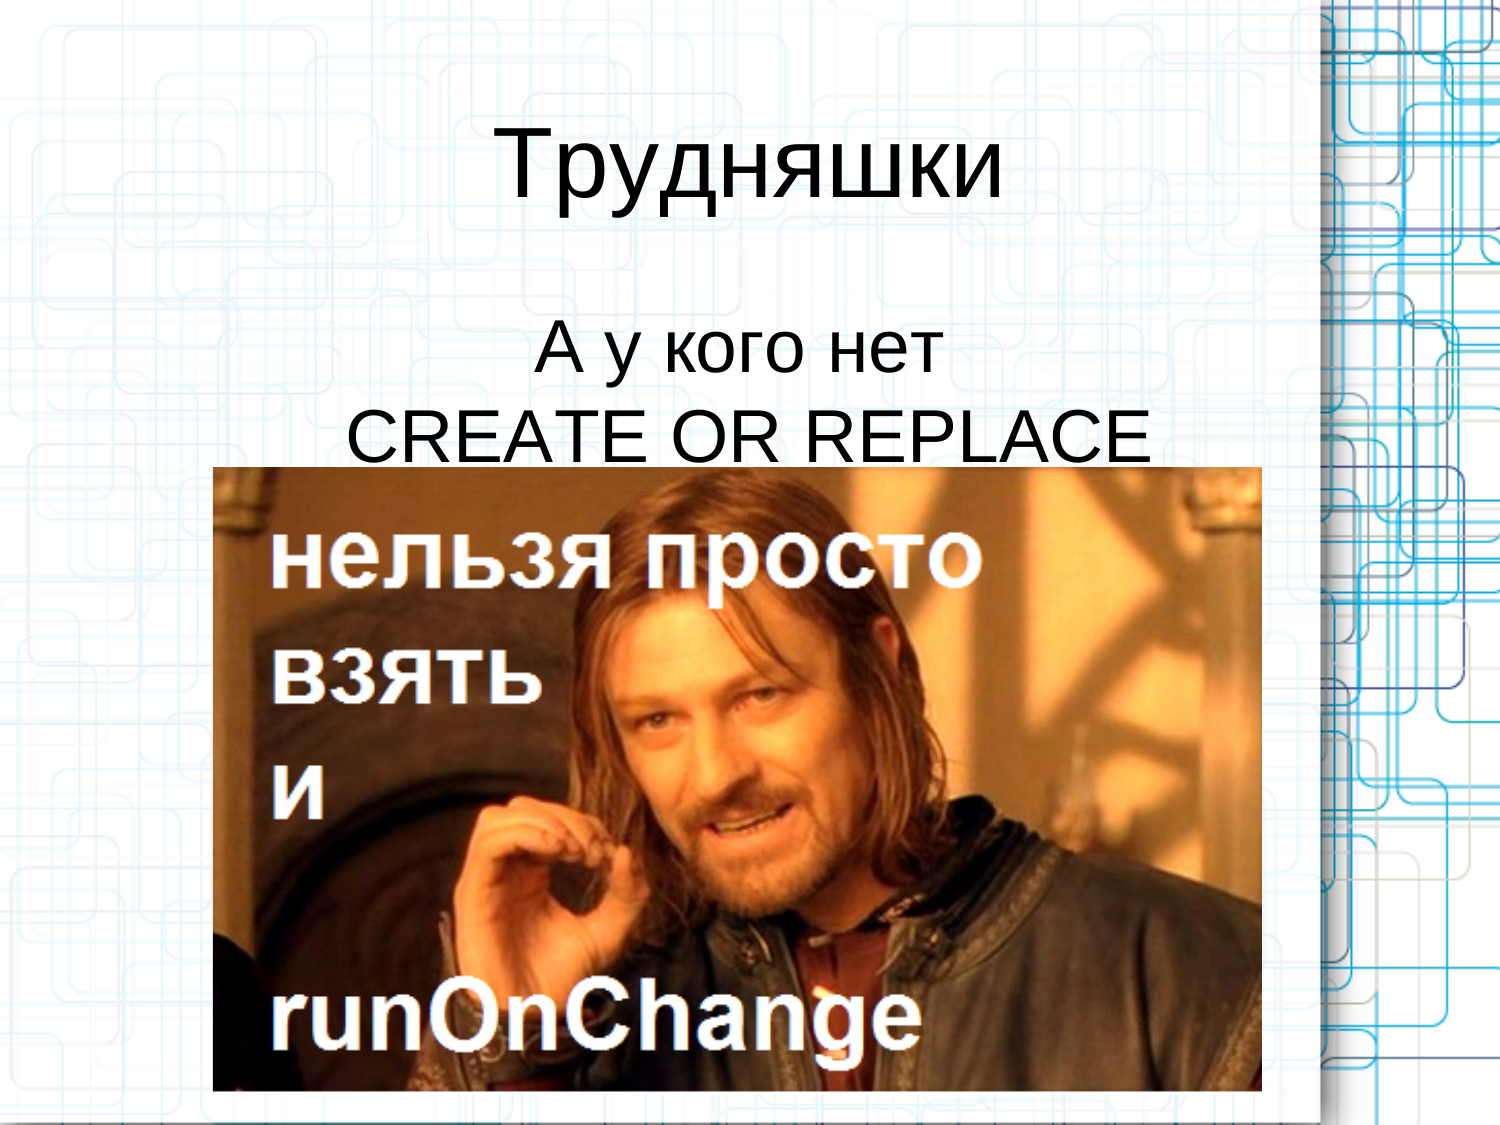

# Трудняшки
А у кого нет
CREATE OR REPLACE
-
с ними сложнее